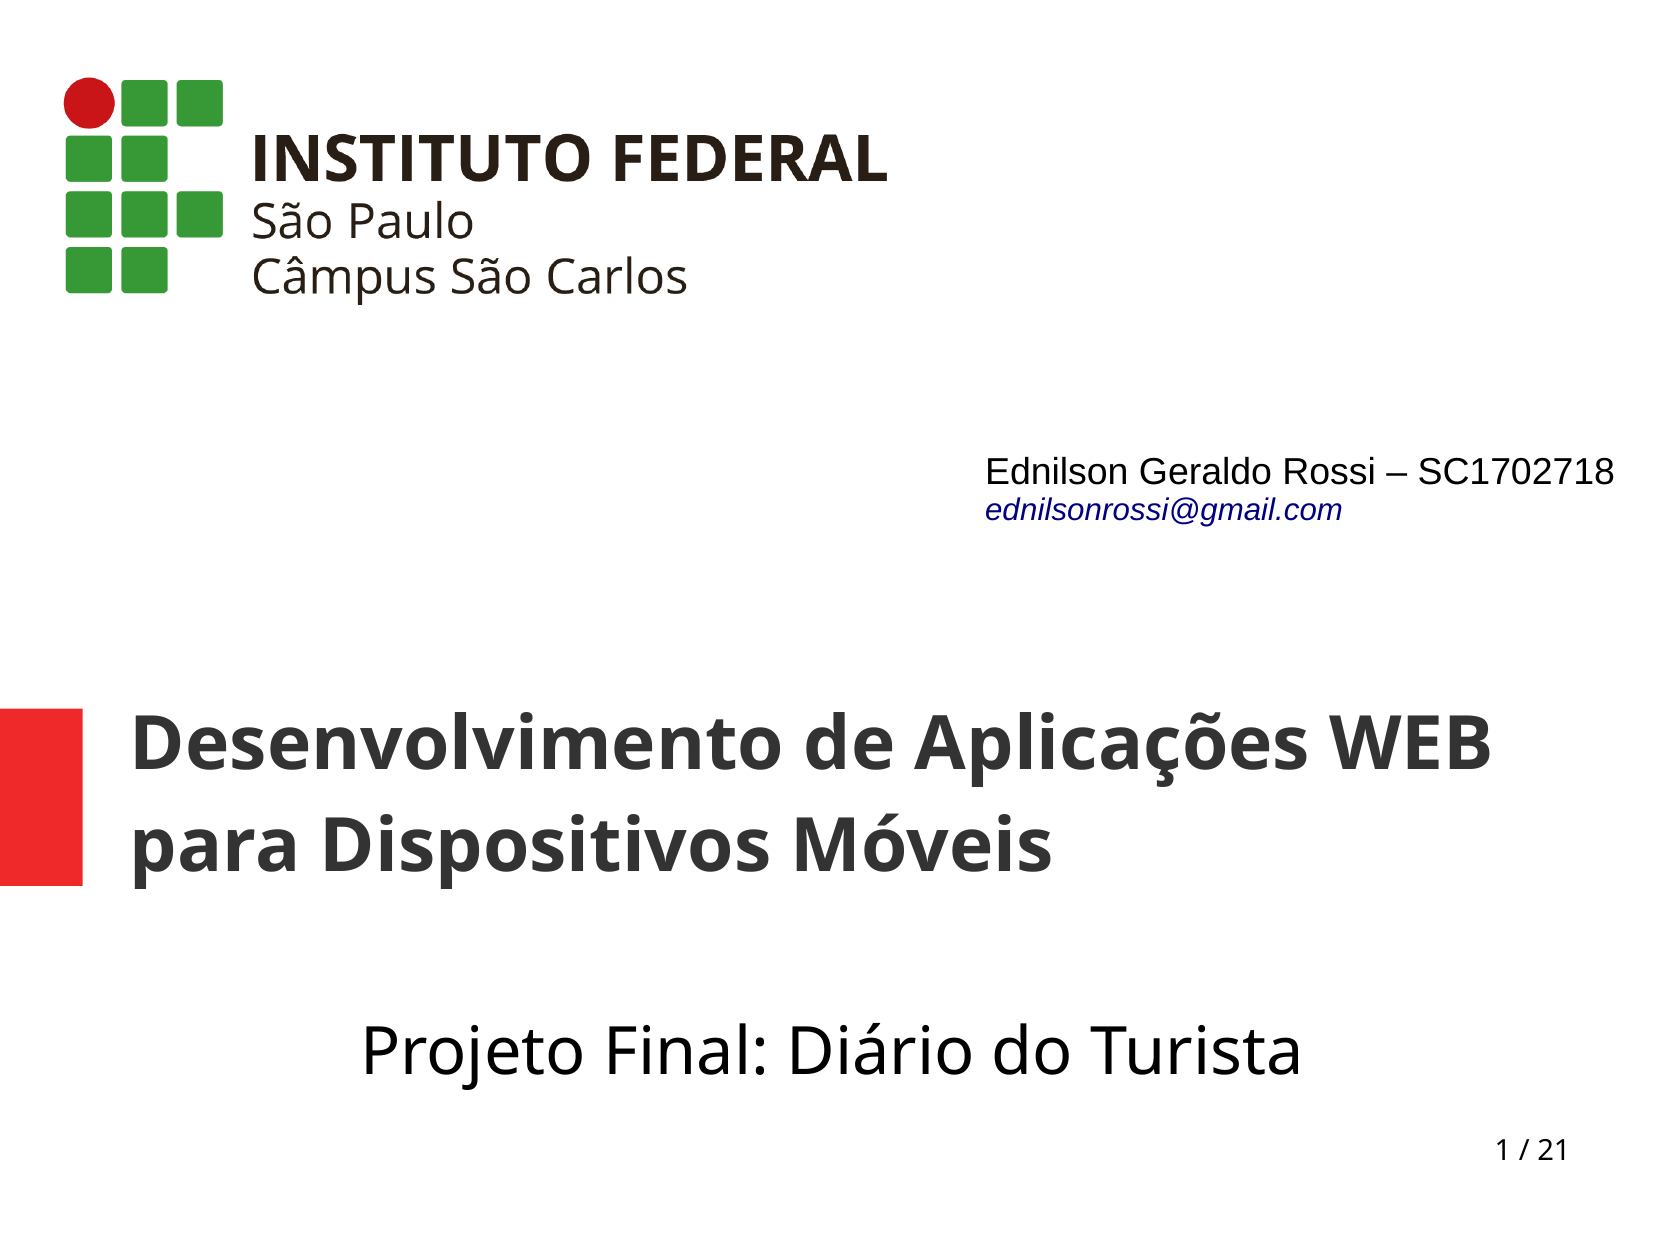

Ednilson Geraldo Rossi – SC1702718
ednilsonrossi@gmail.com
# Desenvolvimento de Aplicações WEB para Dispositivos Móveis
Projeto Final: Diário do Turista
1